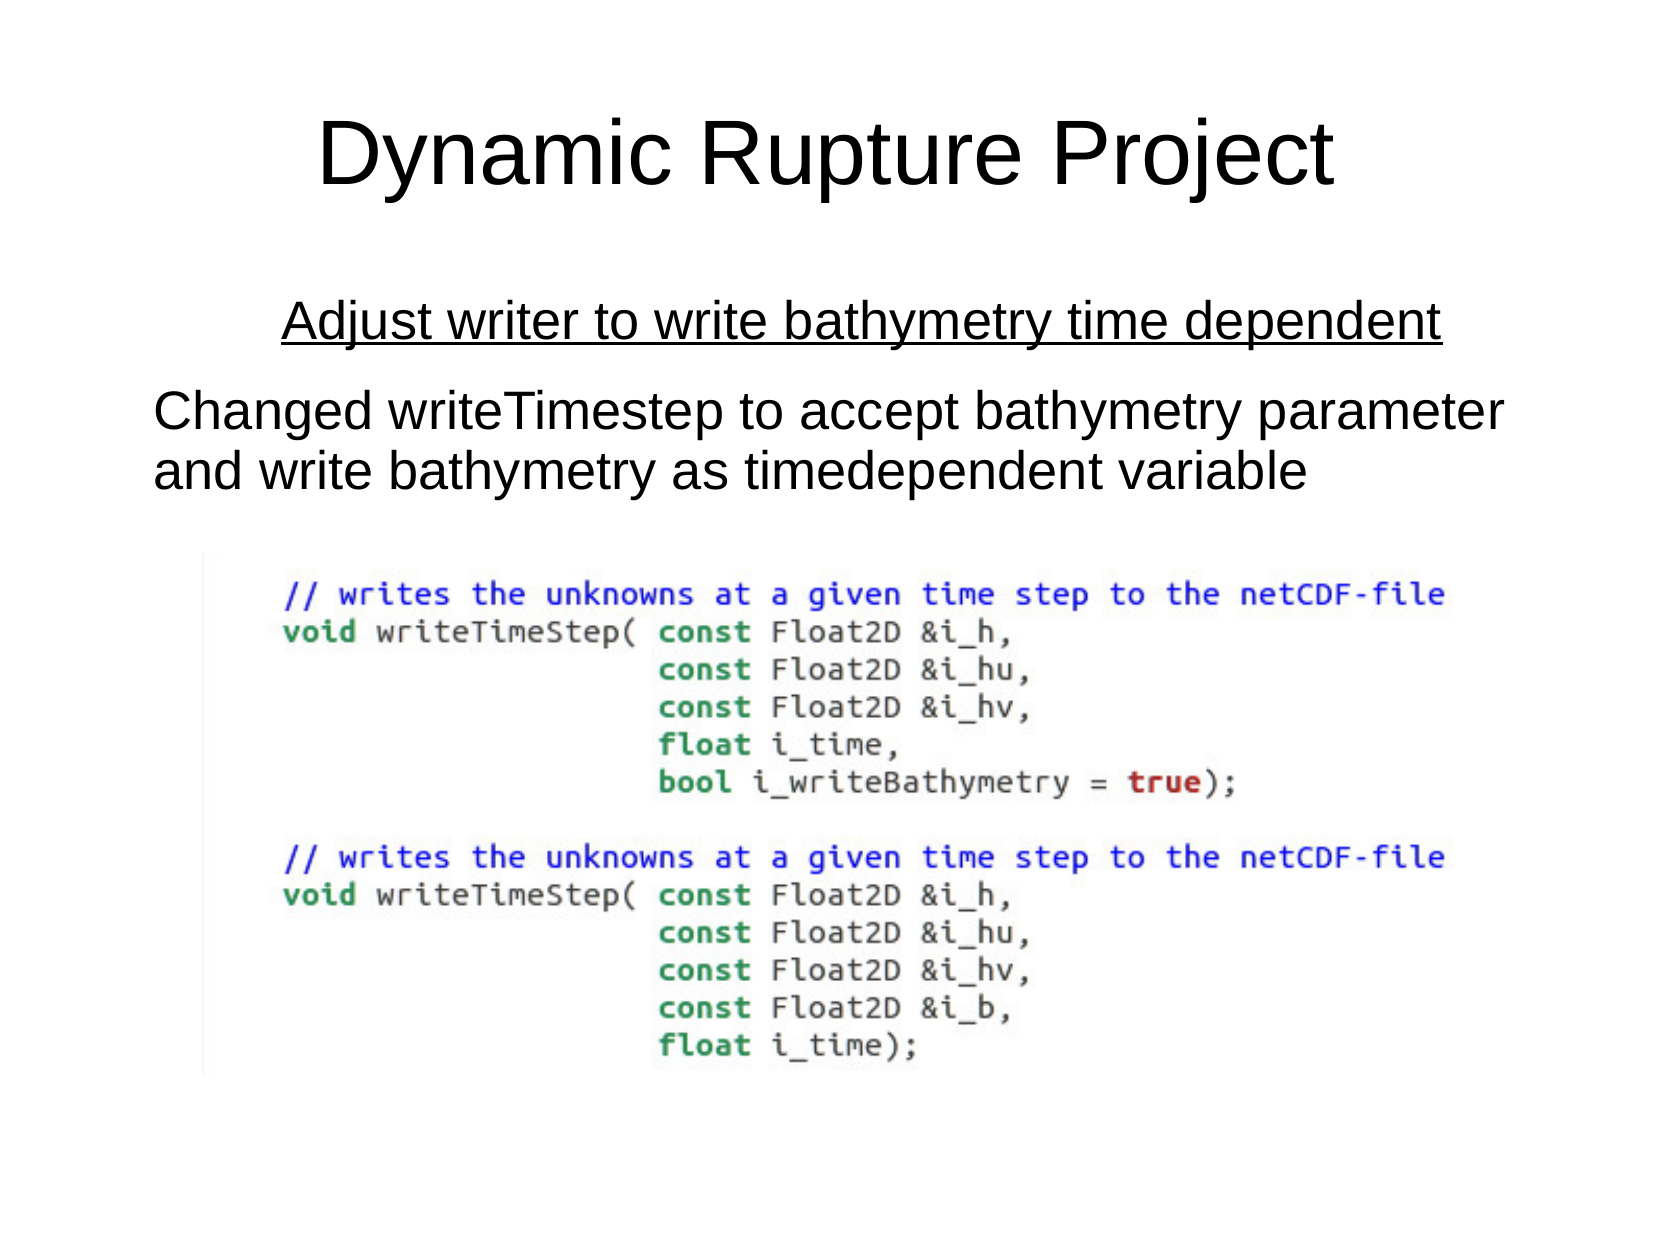

# Dynamic Rupture Project
Adjust writer to write bathymetry time dependent
Changed writeTimestep to accept bathymetry parameter and write bathymetry as timedependent variable